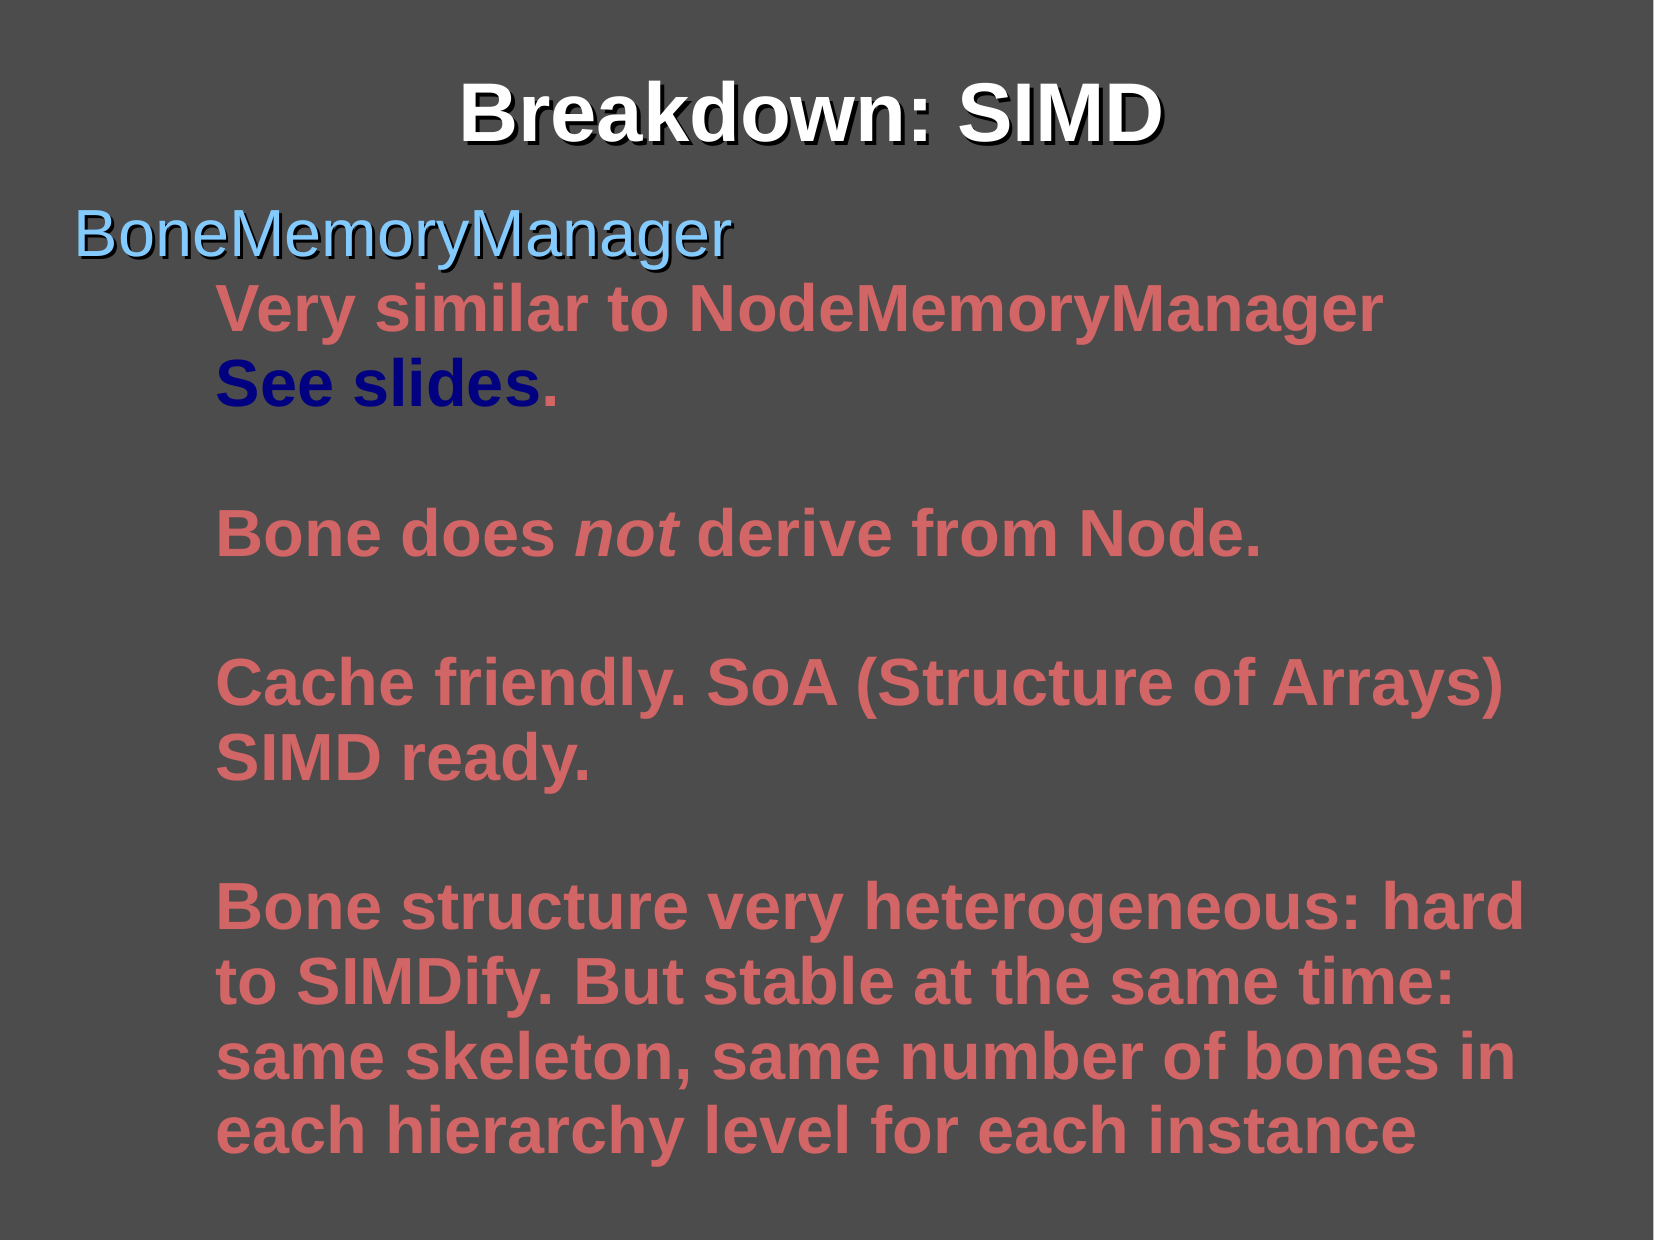

Breakdown: SIMD
BoneMemoryManager
Very similar to NodeMemoryManager
See slides.
Bone does not derive from Node.
Cache friendly. SoA (Structure of Arrays) SIMD ready.
Bone structure very heterogeneous: hard to SIMDify. But stable at the same time: same skeleton, same number of bones in each hierarchy level for each instance